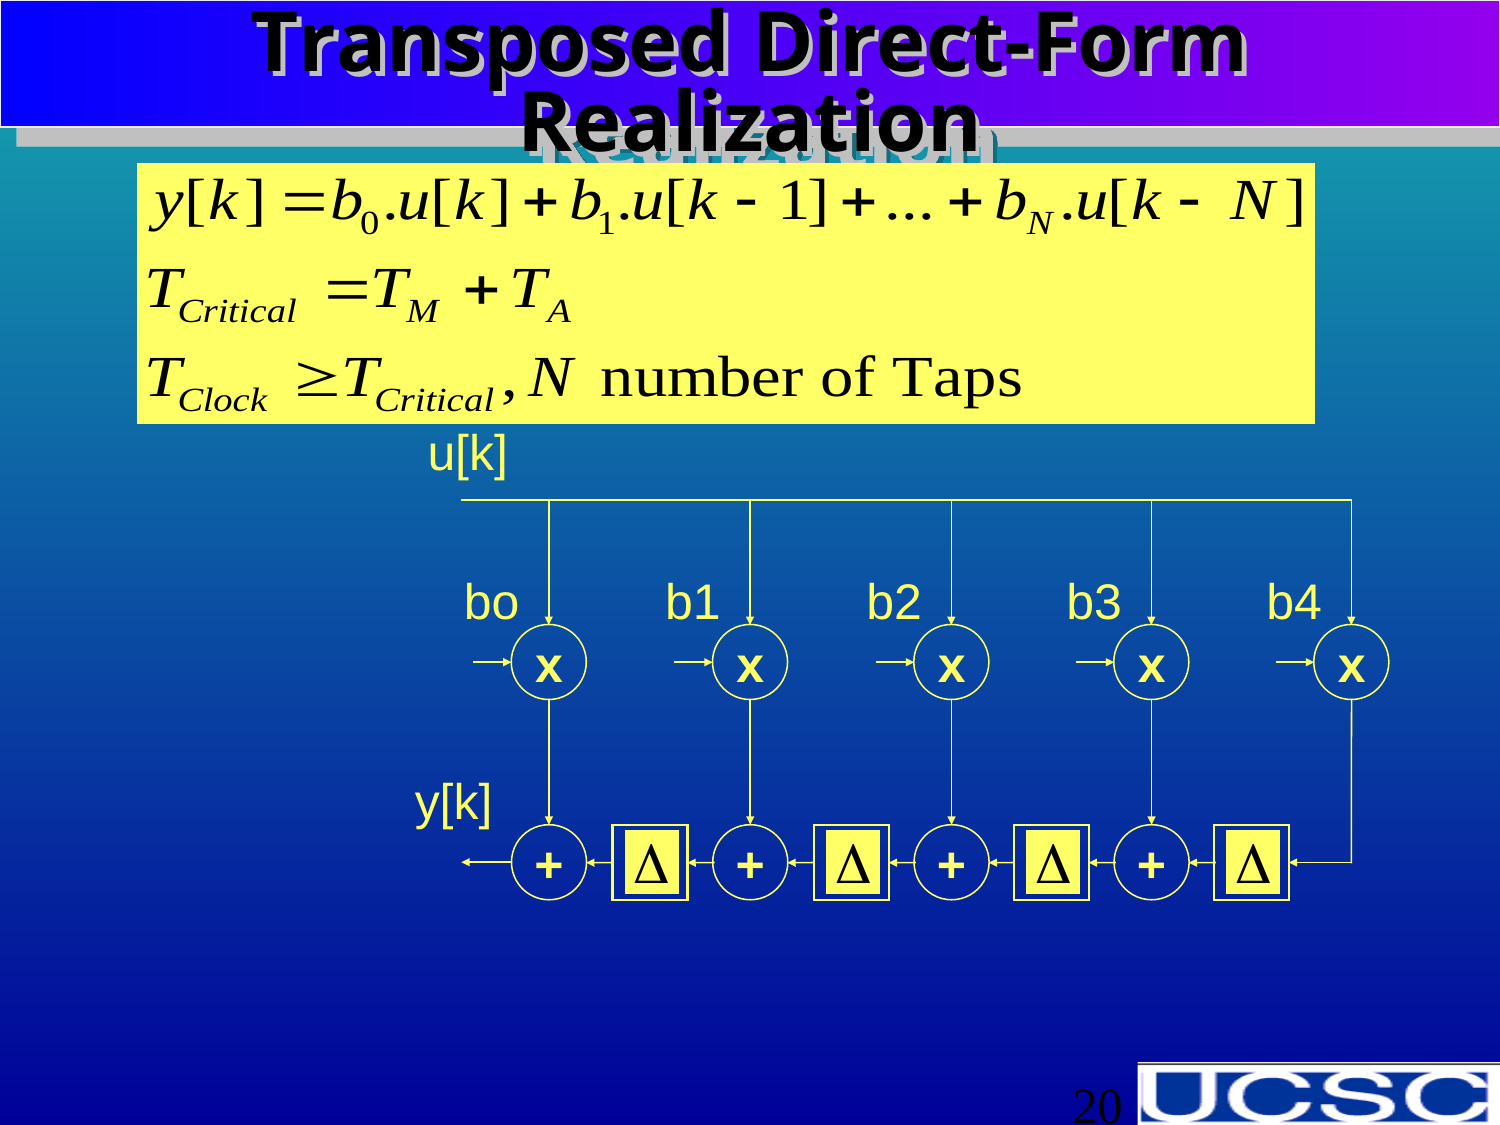

# Transposed Direct-Form Realization
u[k]
bo
x
+
b1
b2
b3
b4
x
x
x
x
y[k]
+
+
+
20